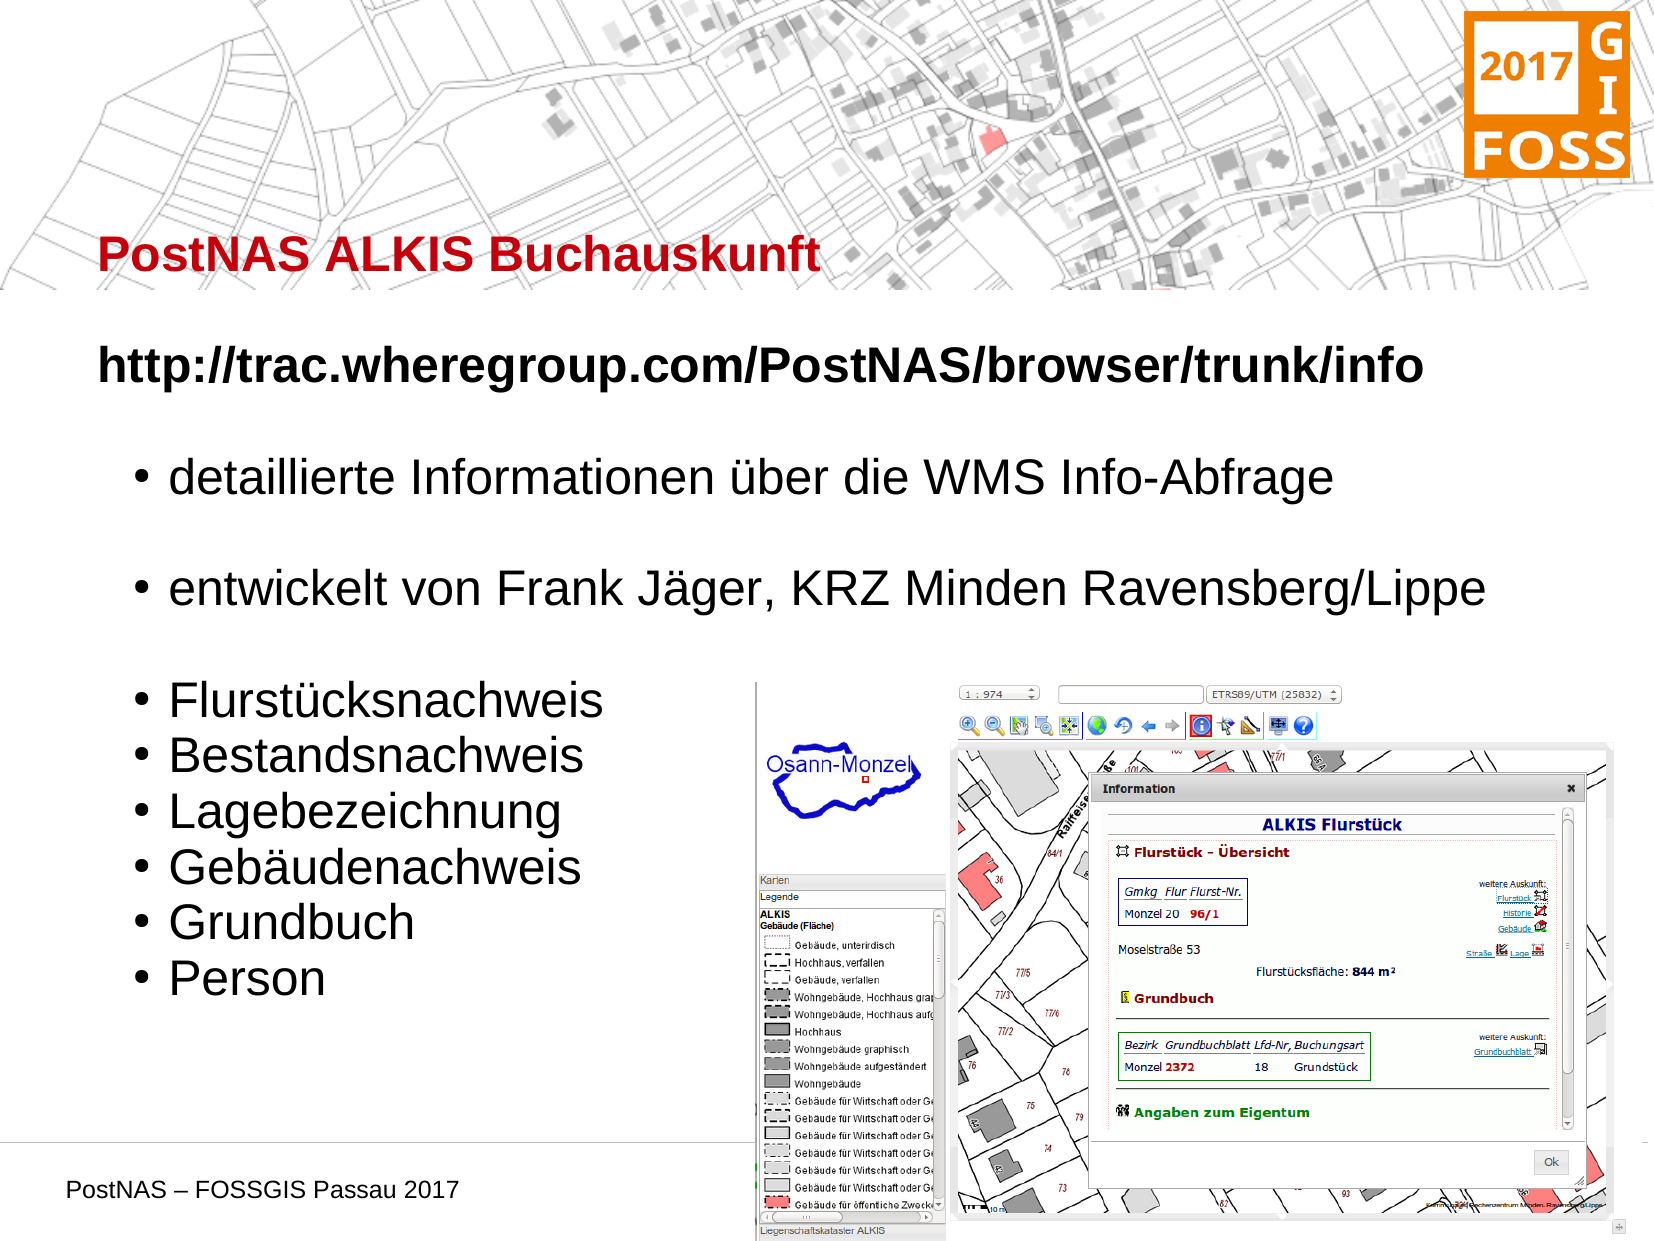

PostNAS ALKIS Buchauskunft
http://trac.wheregroup.com/PostNAS/browser/trunk/info
detaillierte Informationen über die WMS Info-Abfrage
entwickelt von Frank Jäger, KRZ Minden Ravensberg/Lippe
Flurstücksnachweis
Bestandsnachweis
Lagebezeichnung
Gebäudenachweis
Grundbuch
Person